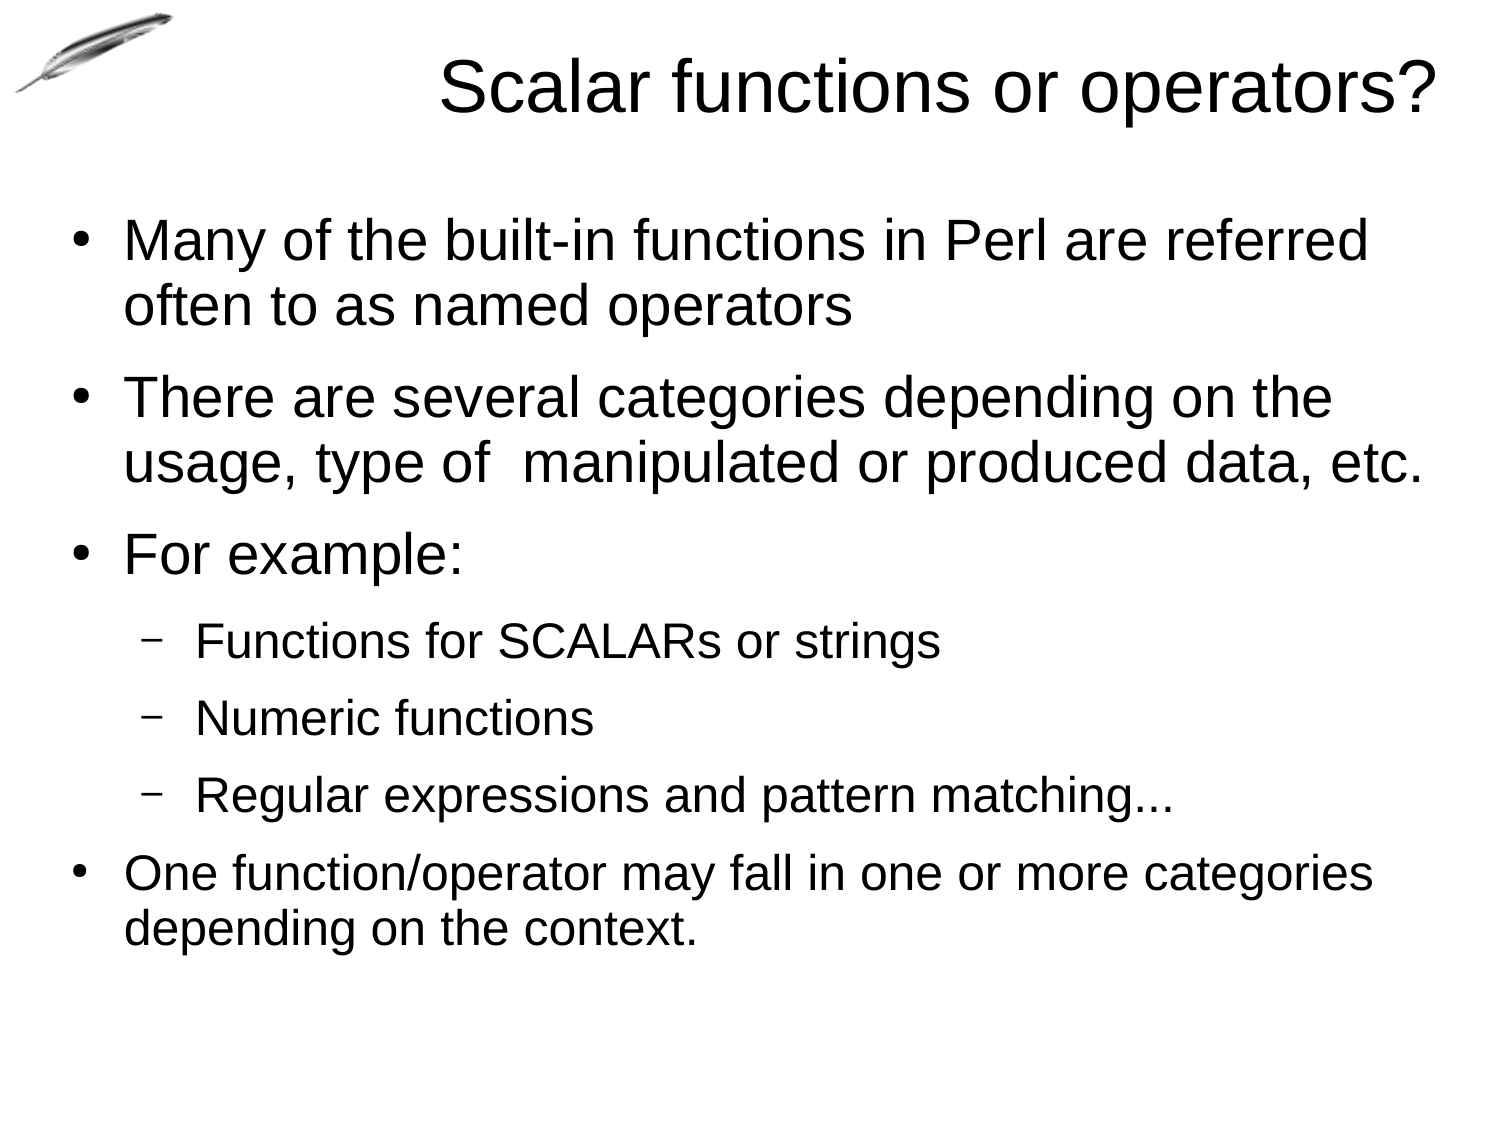

# Scalar functions or operators?
Many of the built-in functions in Perl are referred often to as named operators
There are several categories depending on the usage, type of manipulated or produced data, etc.
For example:
Functions for SCALARs or strings
Numeric functions
Regular expressions and pattern matching...
One function/operator may fall in one or more categories depending on the context.